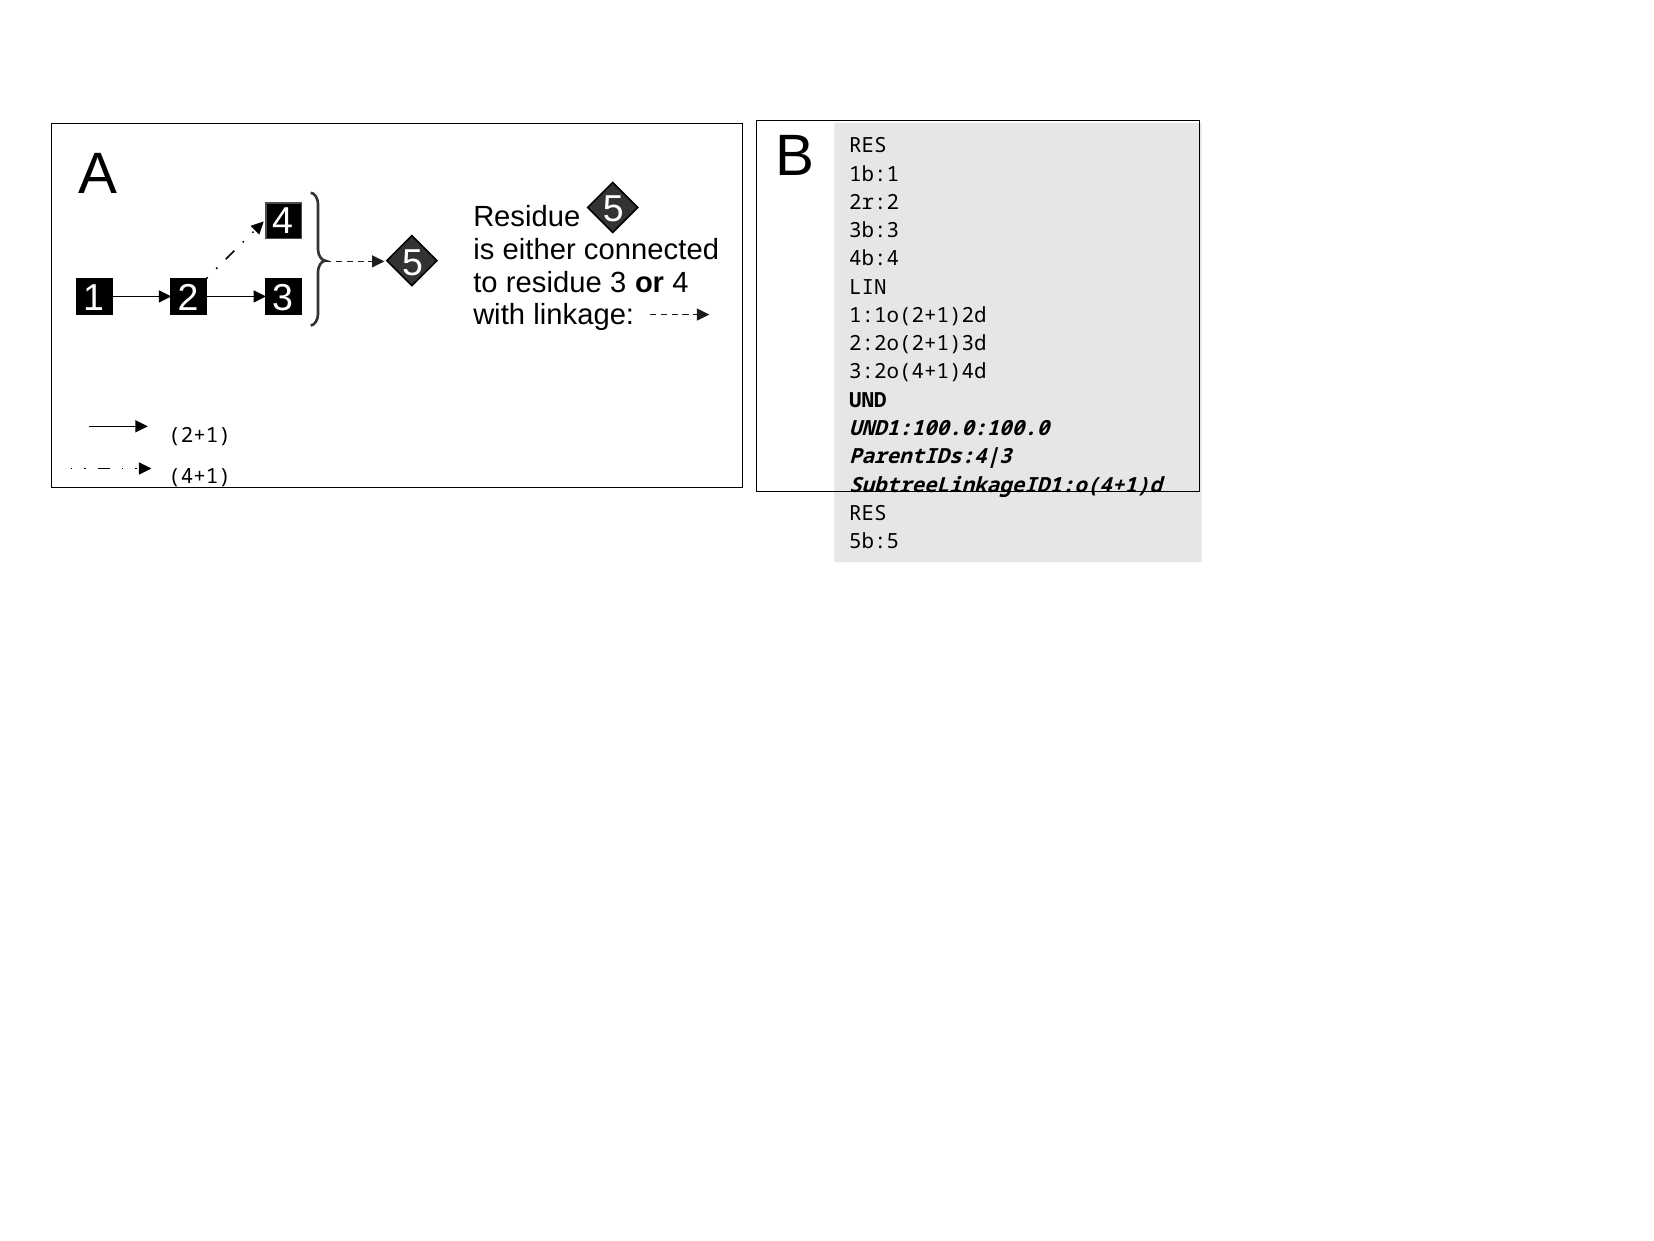

B
RES
1b:1
2r:2
3b:3
4b:4
LIN
1:1o(2+1)2d
2:2o(2+1)3d
3:2o(4+1)4d
UND
UND1:100.0:100.0
ParentIDs:4|3
SubtreeLinkageID1:o(4+1)d
RES
5b:5
A
5
4
Residue
is either connected
to residue 3 or 4
with linkage:
5
1
2
3
(2+1)
(4+1)